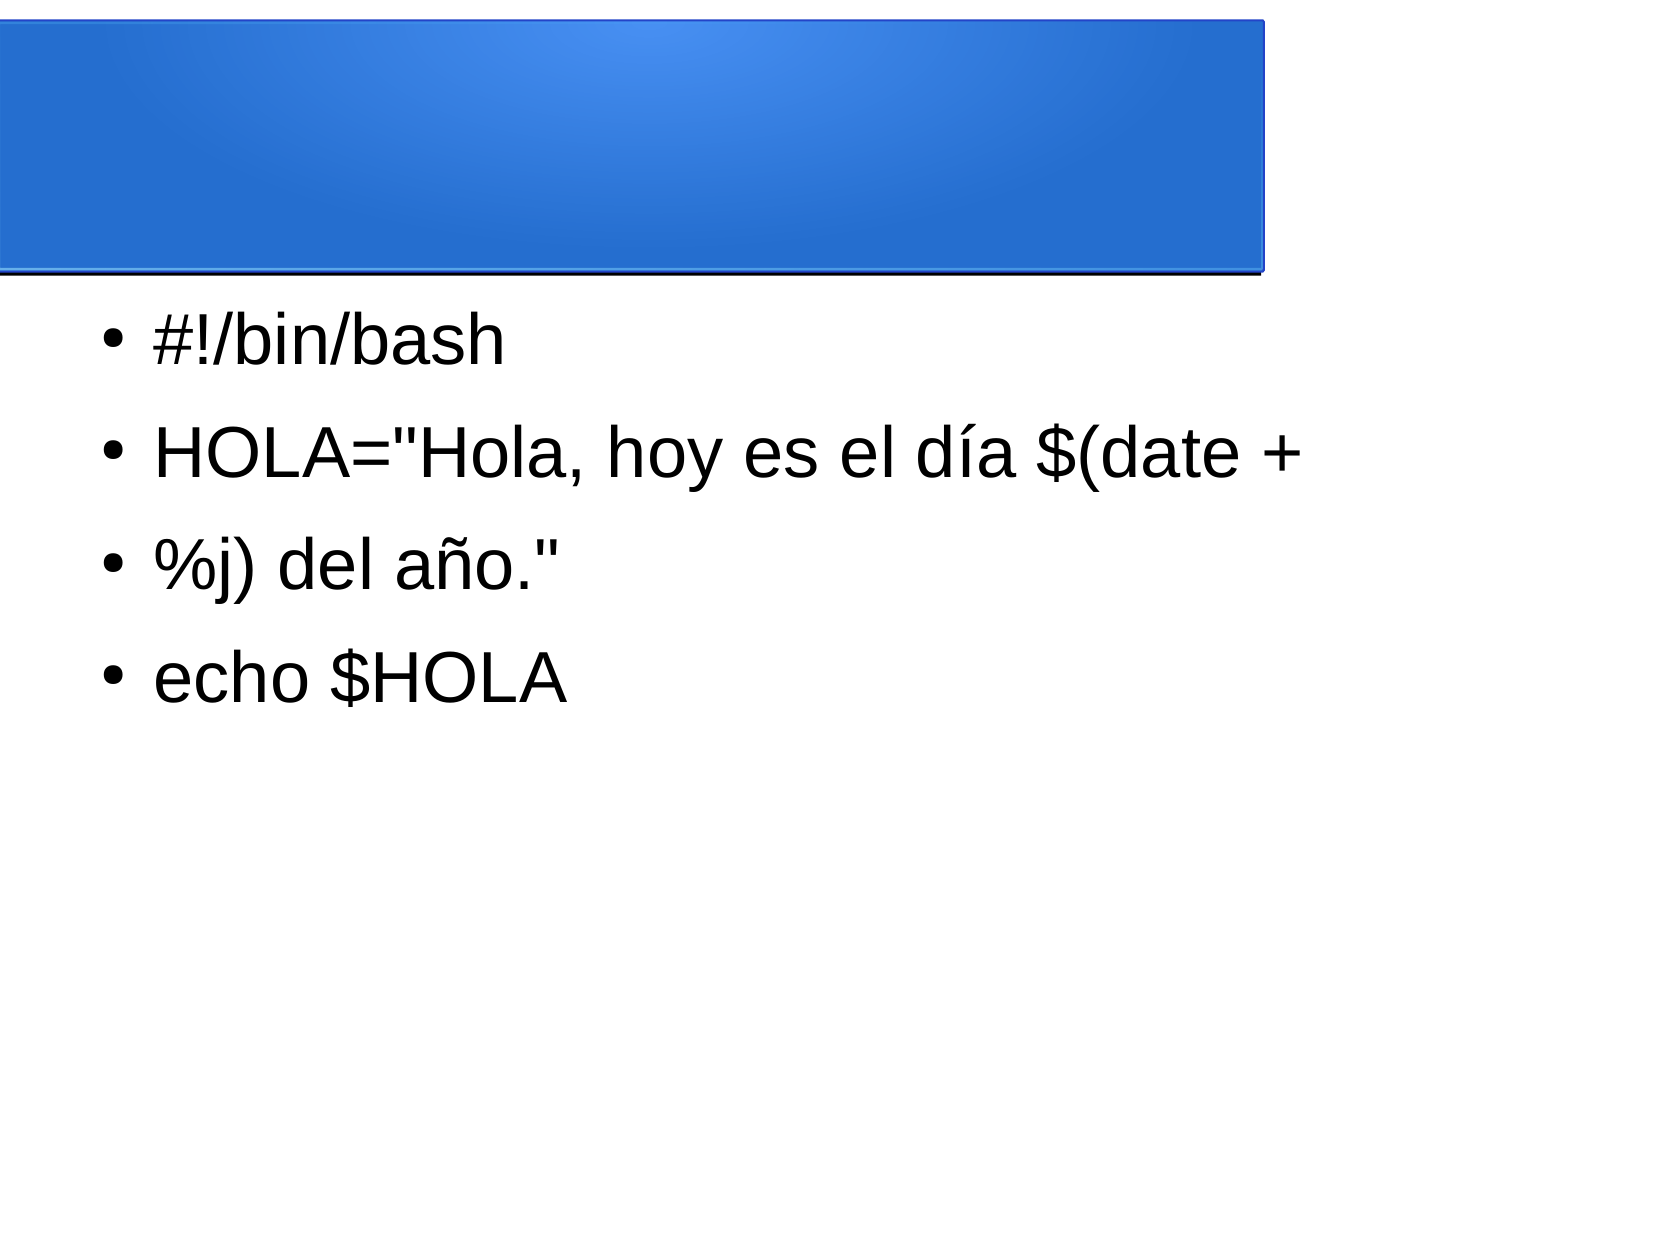

#
#!/bin/bash
HOLA="Hola, hoy es el día $(date +
%j) del año."
echo $HOLA